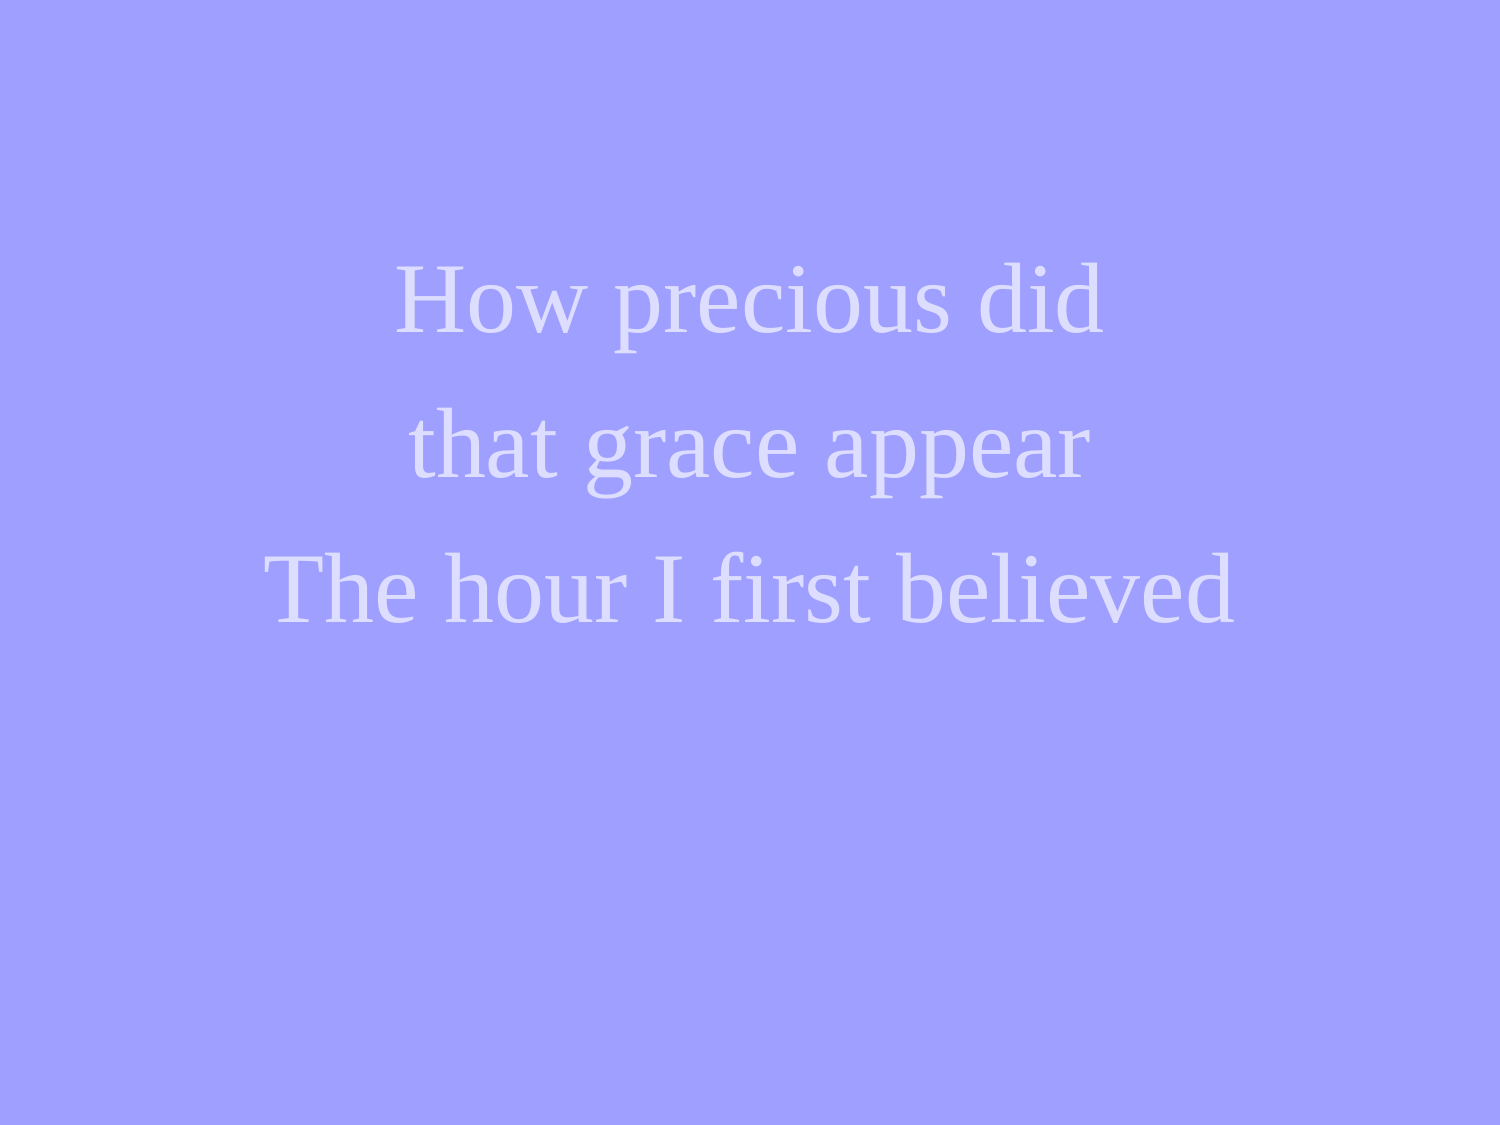

# How precious did
that grace appear
The hour I first believed